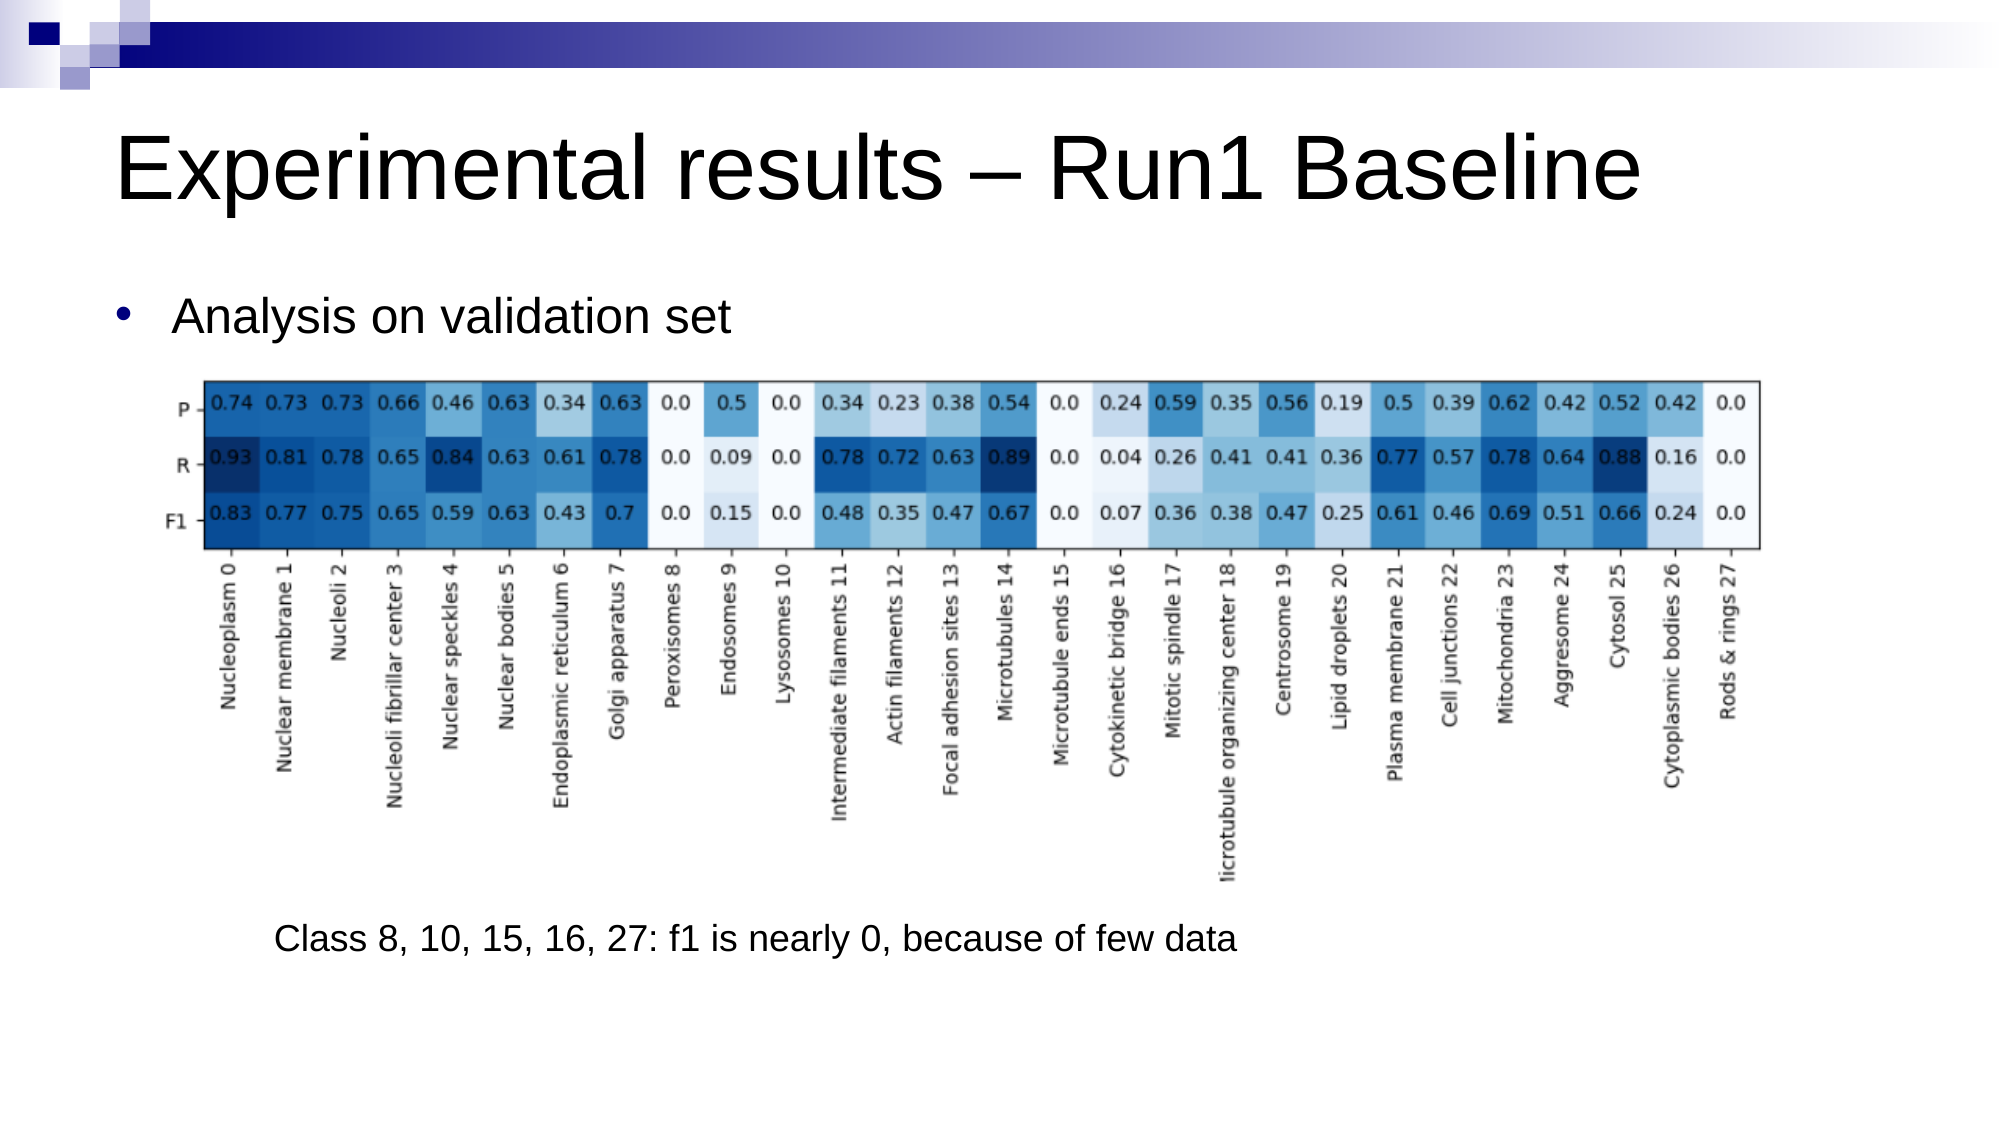

# Experimental results – Run1 Baseline
Analysis on validation set
Class 8, 10, 15, 16, 27: f1 is nearly 0, because of few data